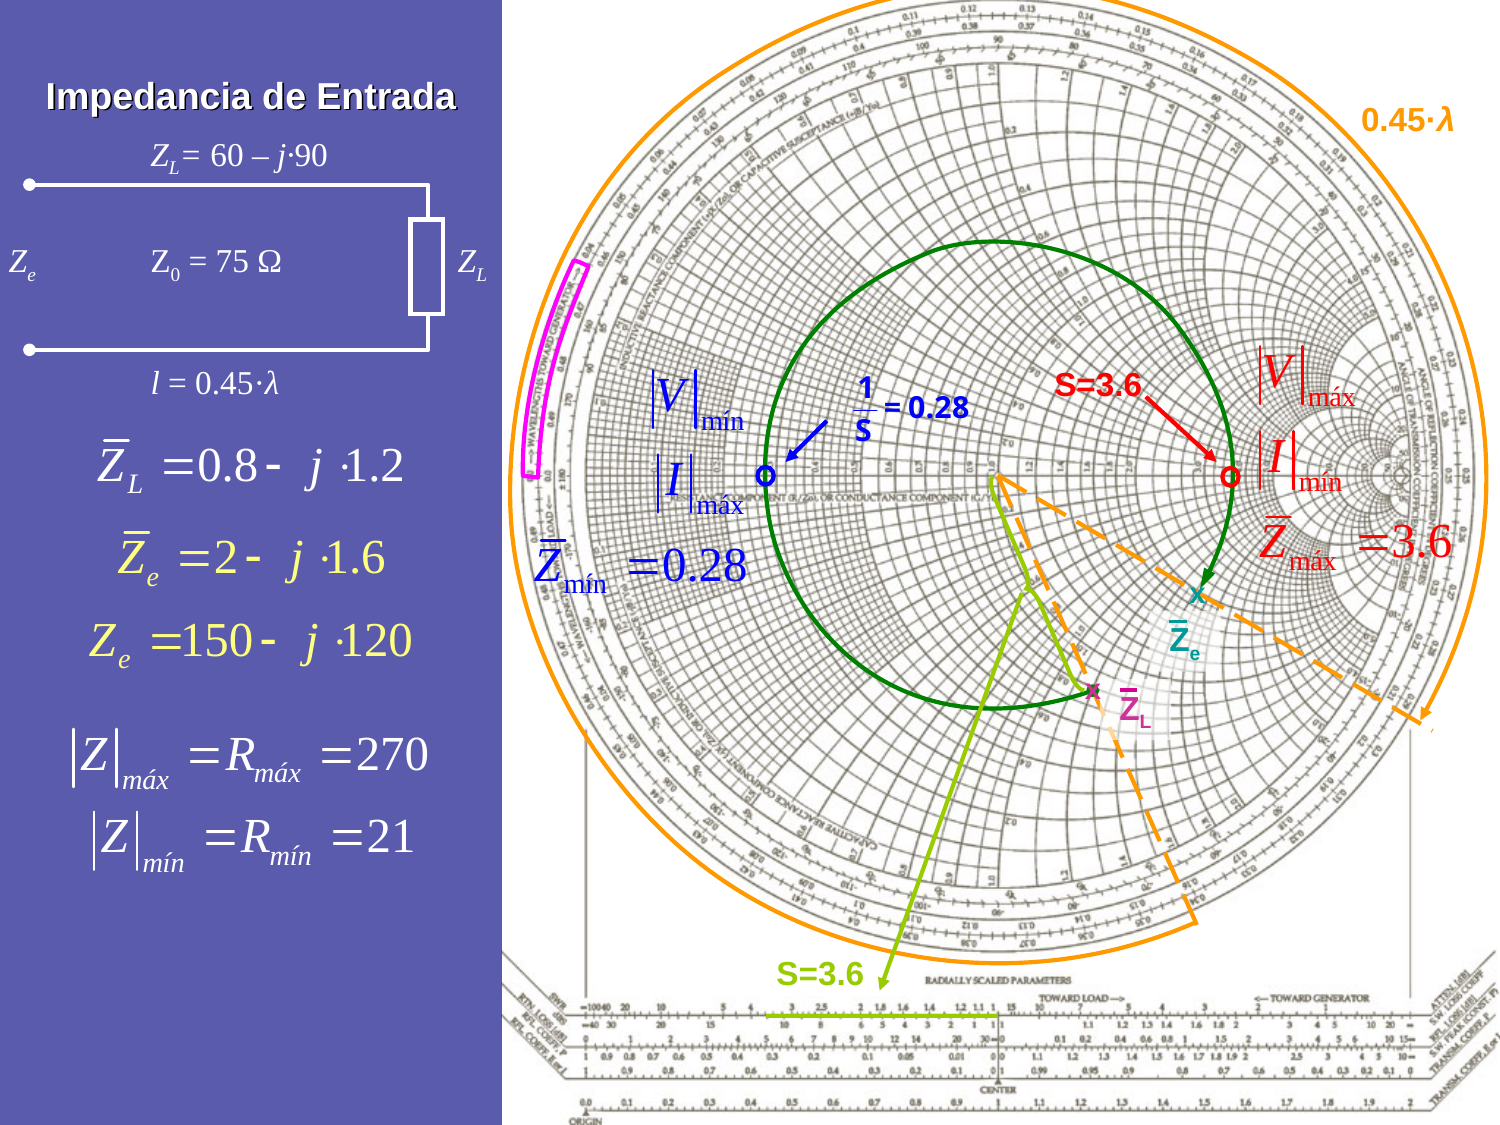

Impedancia de Entrada
0.45·λ
ZL= 60 – j·90
Ze
Z0 = 75 Ω
ZL
l = 0.45·λ
S=3.6
x
Ze
x
ZL
S=3.6